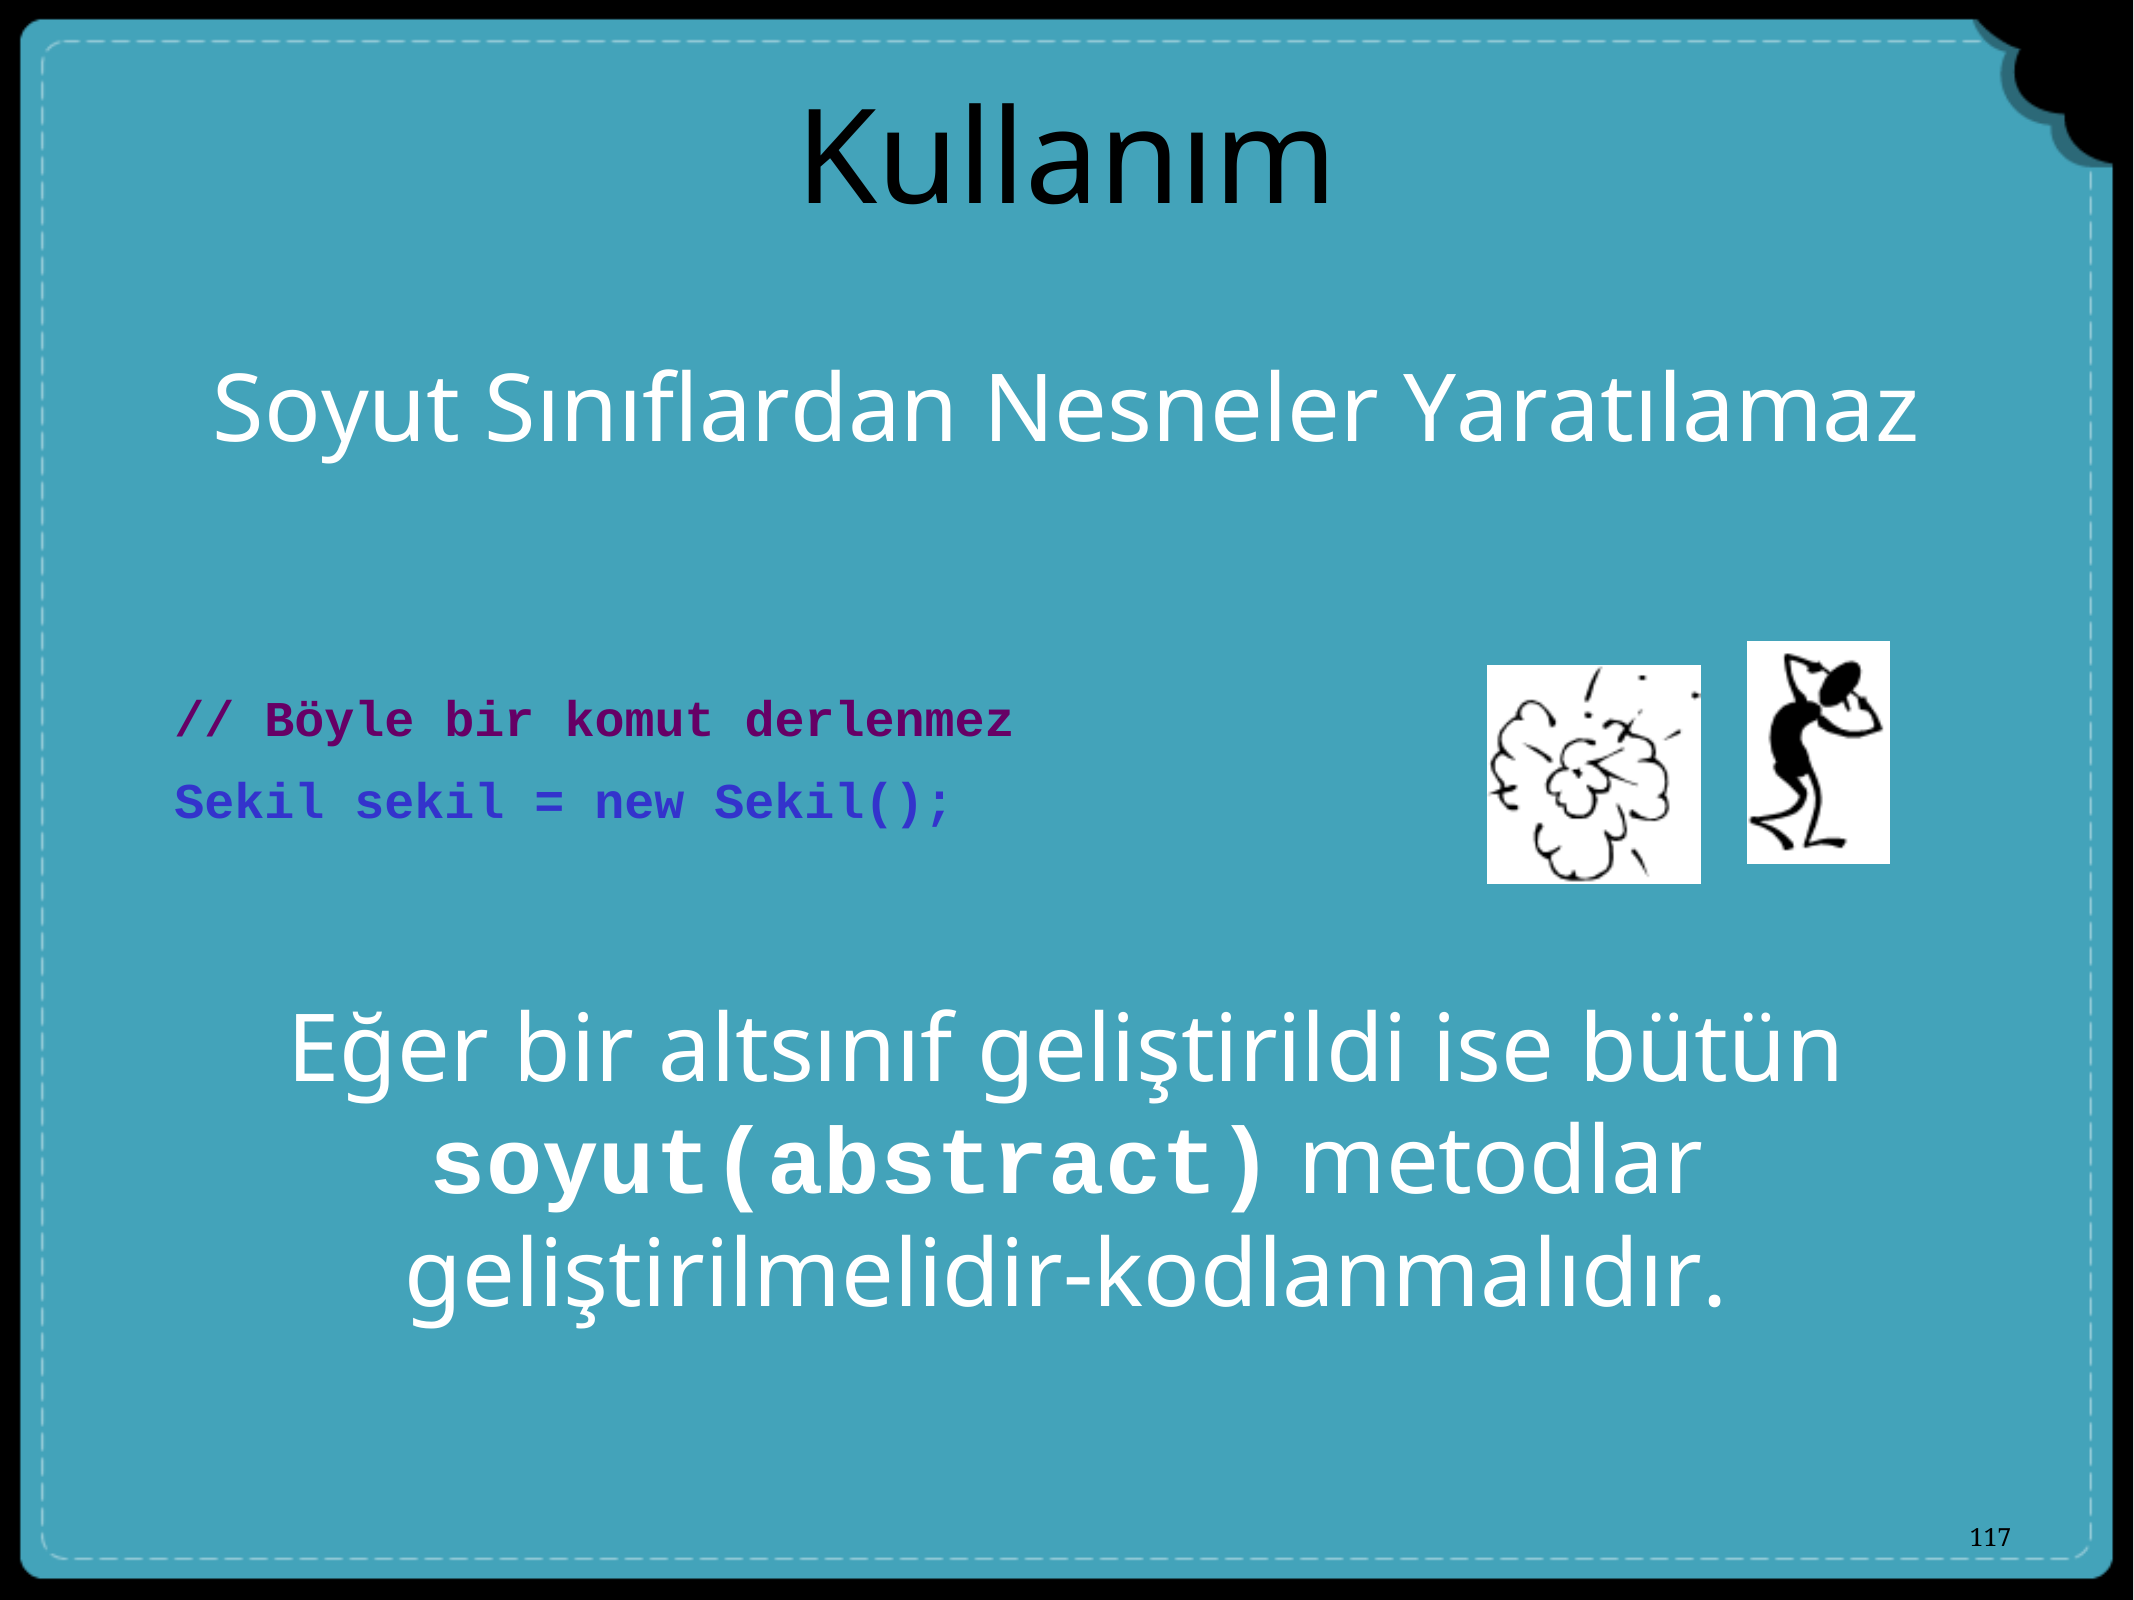

# Kullanım
Soyut Sınıflardan Nesneler Yaratılamaz
Eğer bir altsınıf geliştirildi ise bütün soyut(abstract) metodlar geliştirilmelidir-kodlanmalıdır.
// Böyle bir komut derlenmez
Sekil sekil = new Sekil();